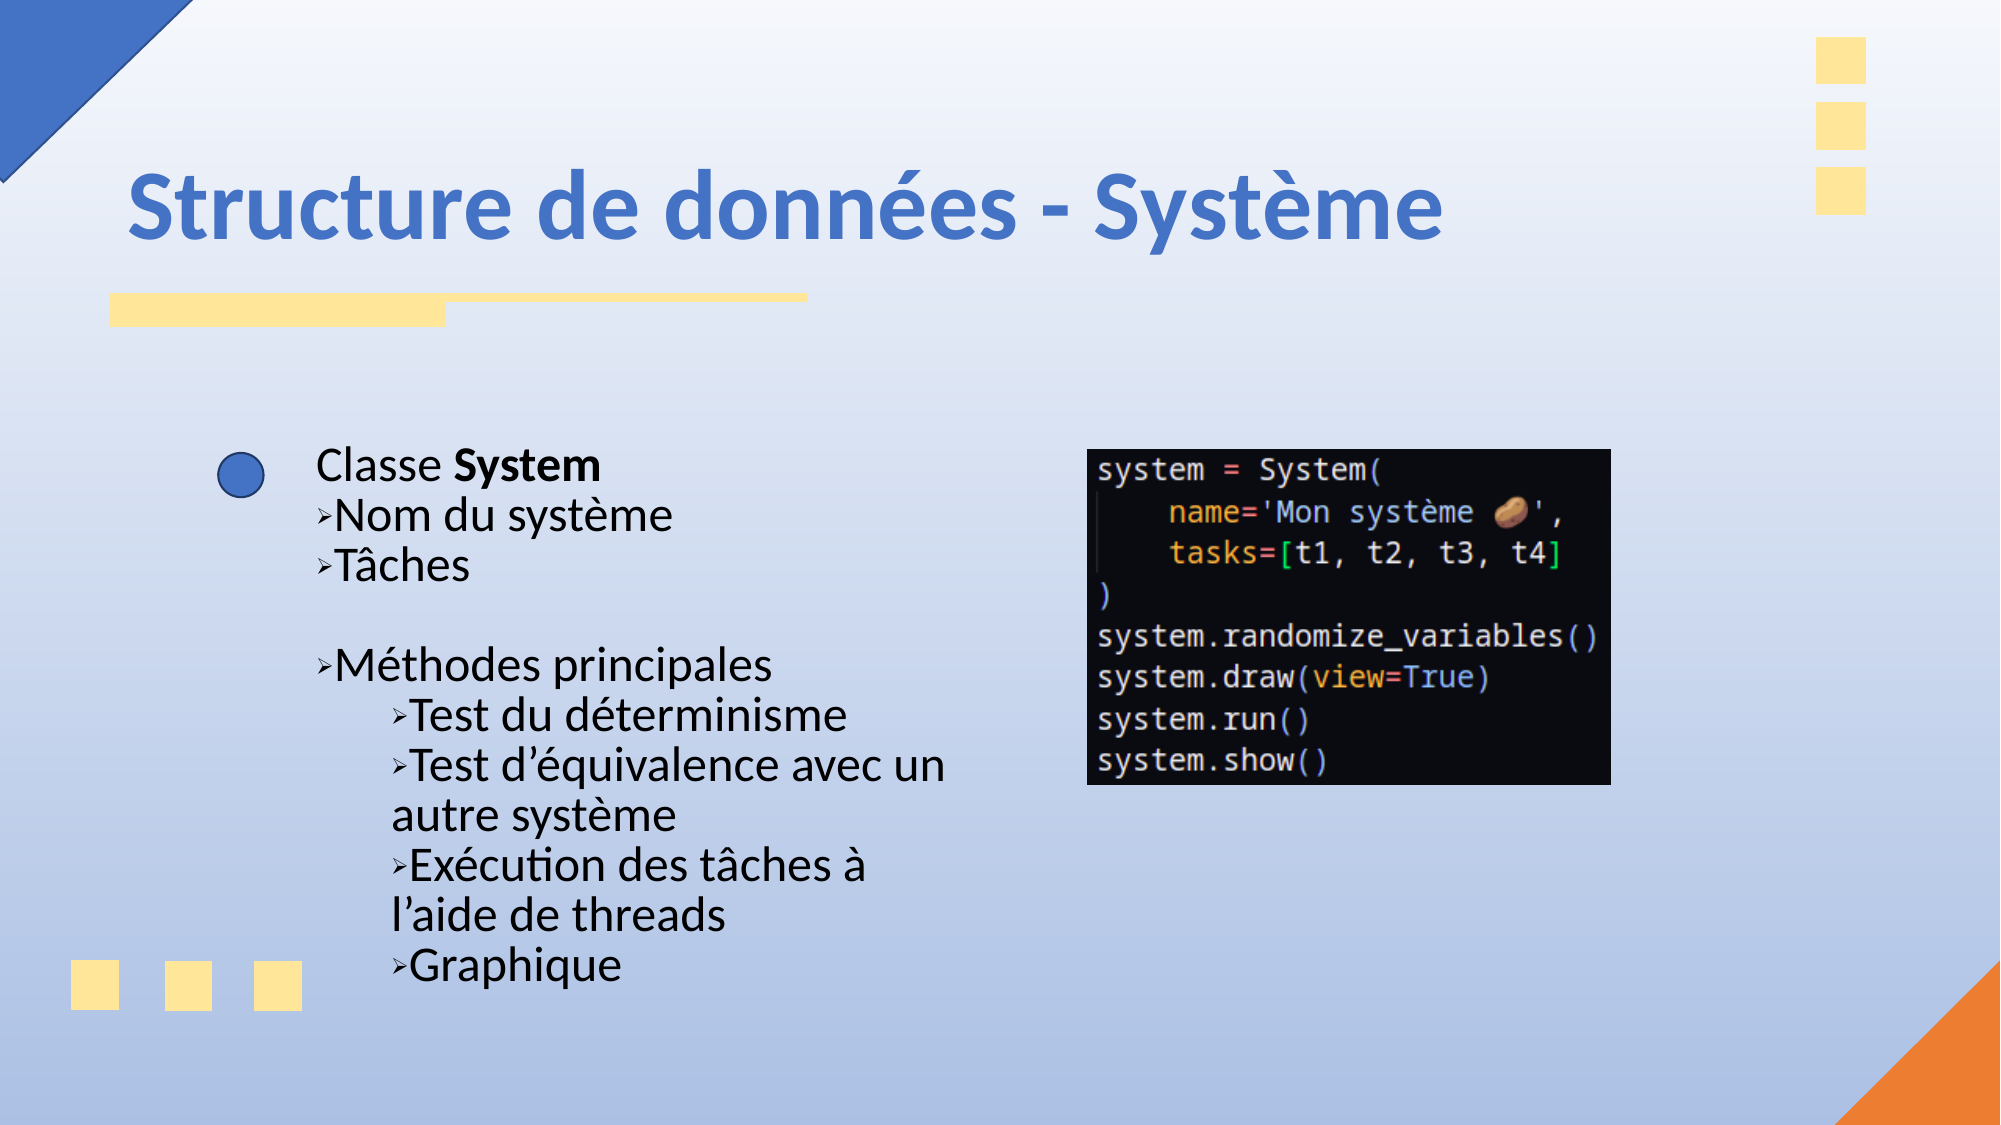

Structure de données - Système
Classe System
Nom du système
Tâches
Méthodes principales
Test du déterminisme
Test d’équivalence avec un autre système
Exécution des tâches à l’aide de threads
Graphique